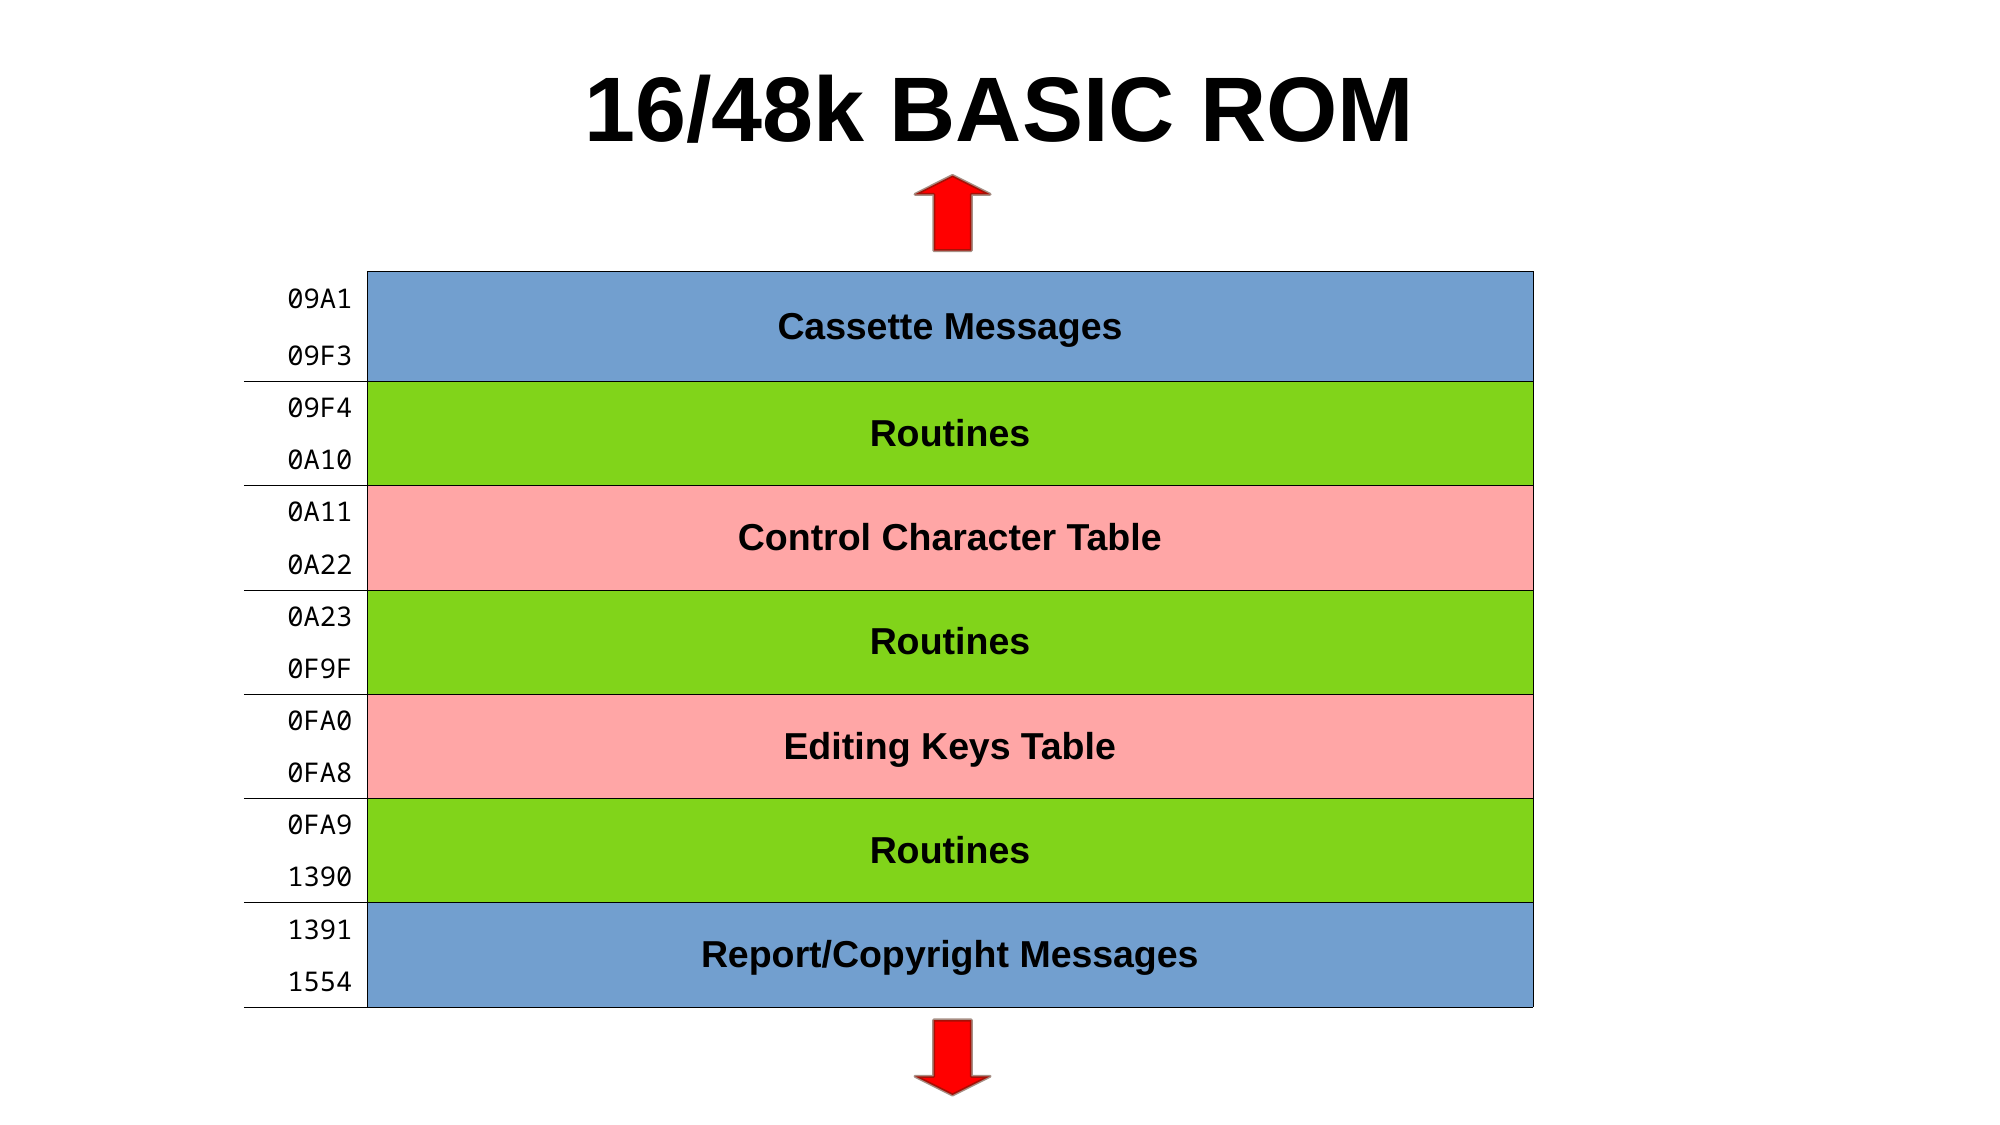

# 16/48k BASIC ROM
| 09A1 | Cassette Messages |
| --- | --- |
| 09F3 | |
| 09F4 | Routines |
| 0A10 | |
| 0A11 | Control Character Table |
| 0A22 | |
| 0A23 | Routines |
| 0F9F | |
| 0FA0 | Editing Keys Table |
| 0FA8 | |
| 0FA9 | Routines |
| 1390 | |
| 1391 | Report/Copyright Messages |
| 1554 | |